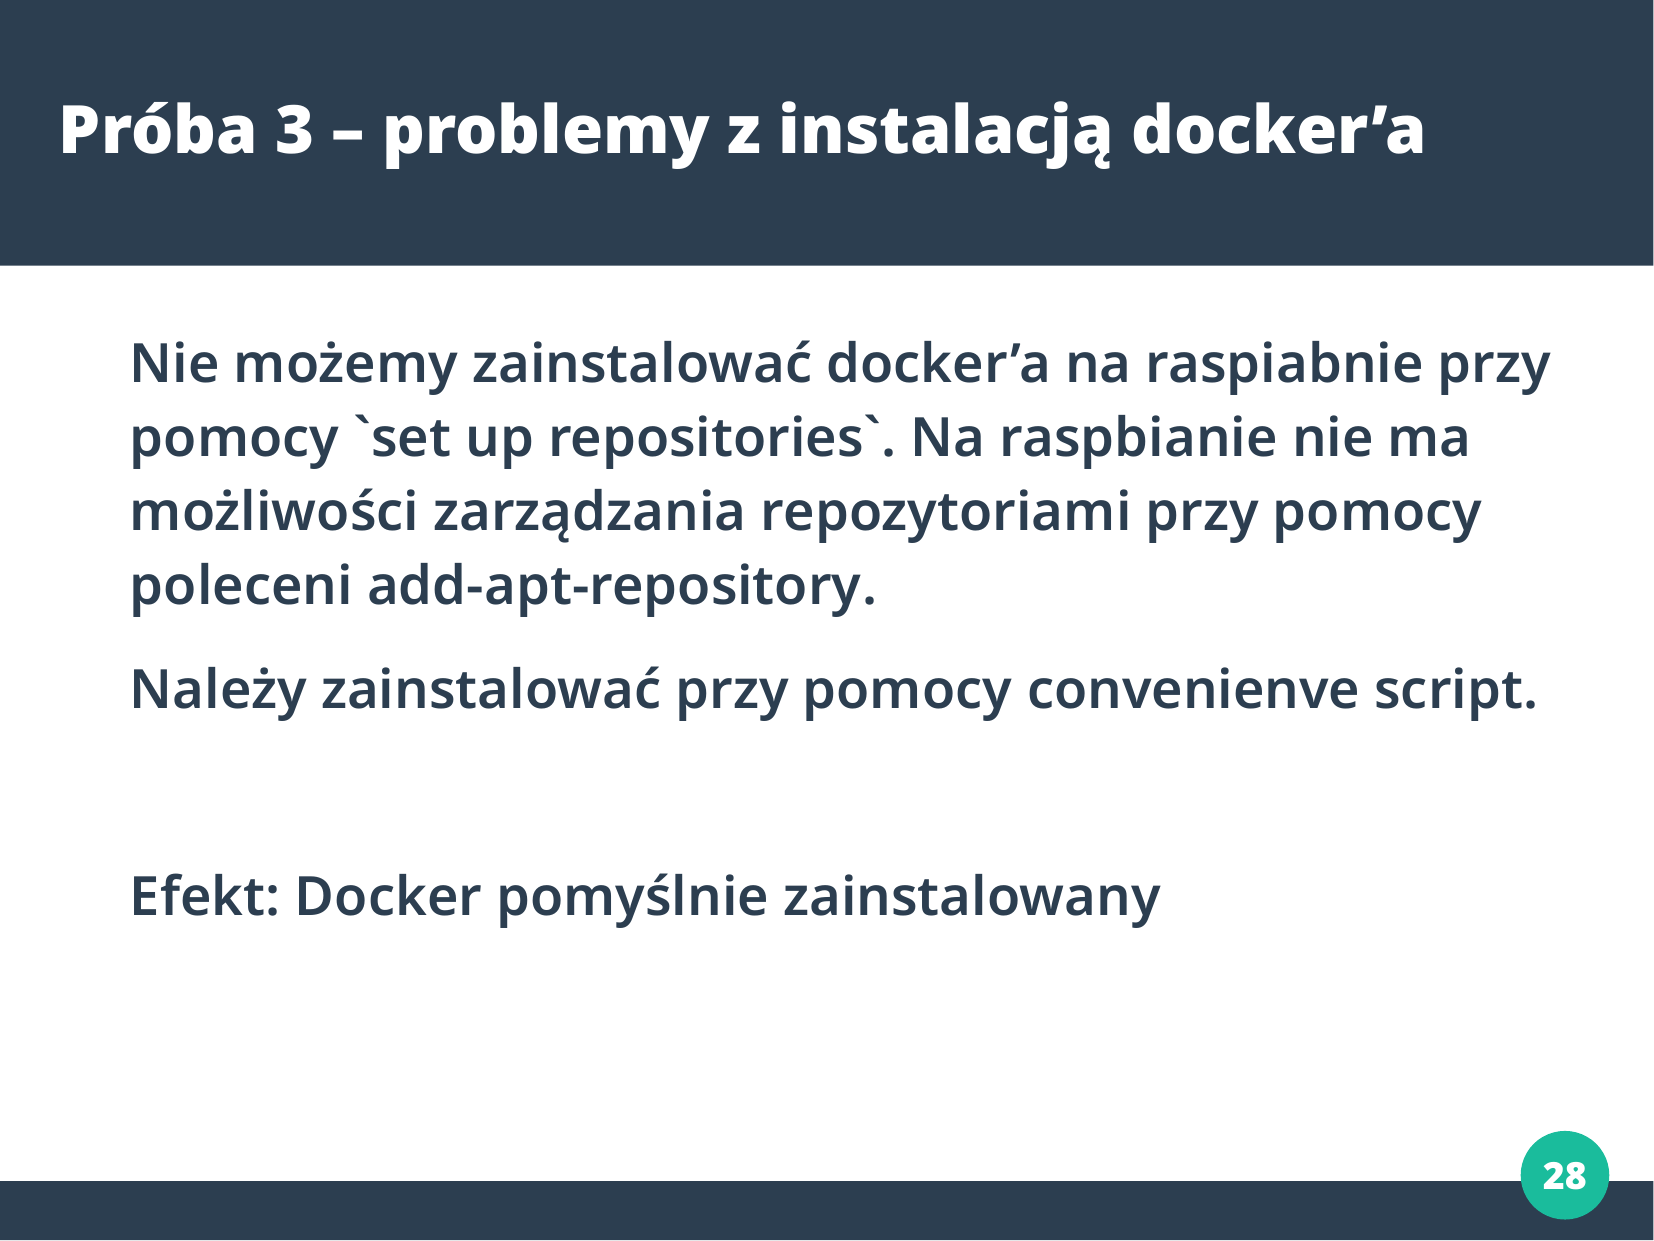

# Próba 3 – problemy z instalacją docker’a
Nie możemy zainstalować docker’a na raspiabnie przy pomocy `set up repositories`. Na raspbianie nie ma możliwości zarządzania repozytoriami przy pomocy poleceni add-apt-repository.
Należy zainstalować przy pomocy convenienve script.
Efekt: Docker pomyślnie zainstalowany
28